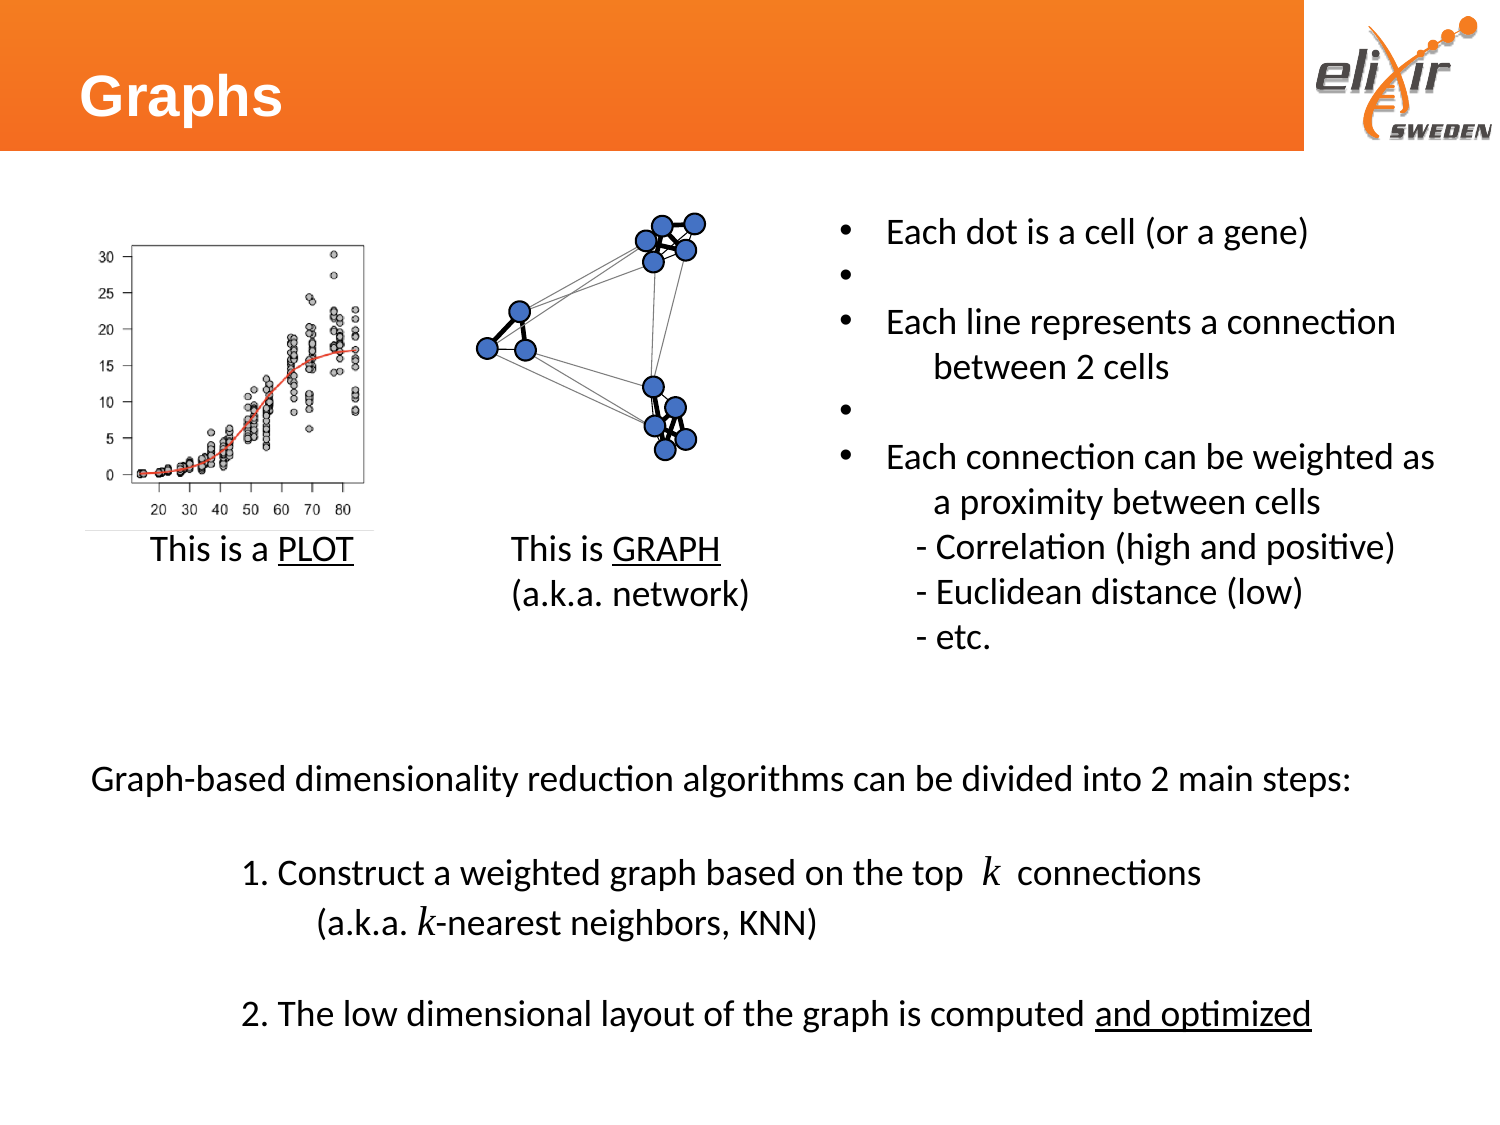

Graphs
Each dot is a cell (or a gene)
Each line represents a connection between 2 cells
Each connection can be weighted as a proximity between cells
 - Correlation (high and positive)
 - Euclidean distance (low)
 - etc.
This is a PLOT
This is GRAPH
(a.k.a. network)
Graph-based dimensionality reduction algorithms can be divided into 2 main steps:
1. Construct a weighted graph based on the top k connections
	(a.k.a. k-nearest neighbors, KNN)
2. The low dimensional layout of the graph is computed and optimized